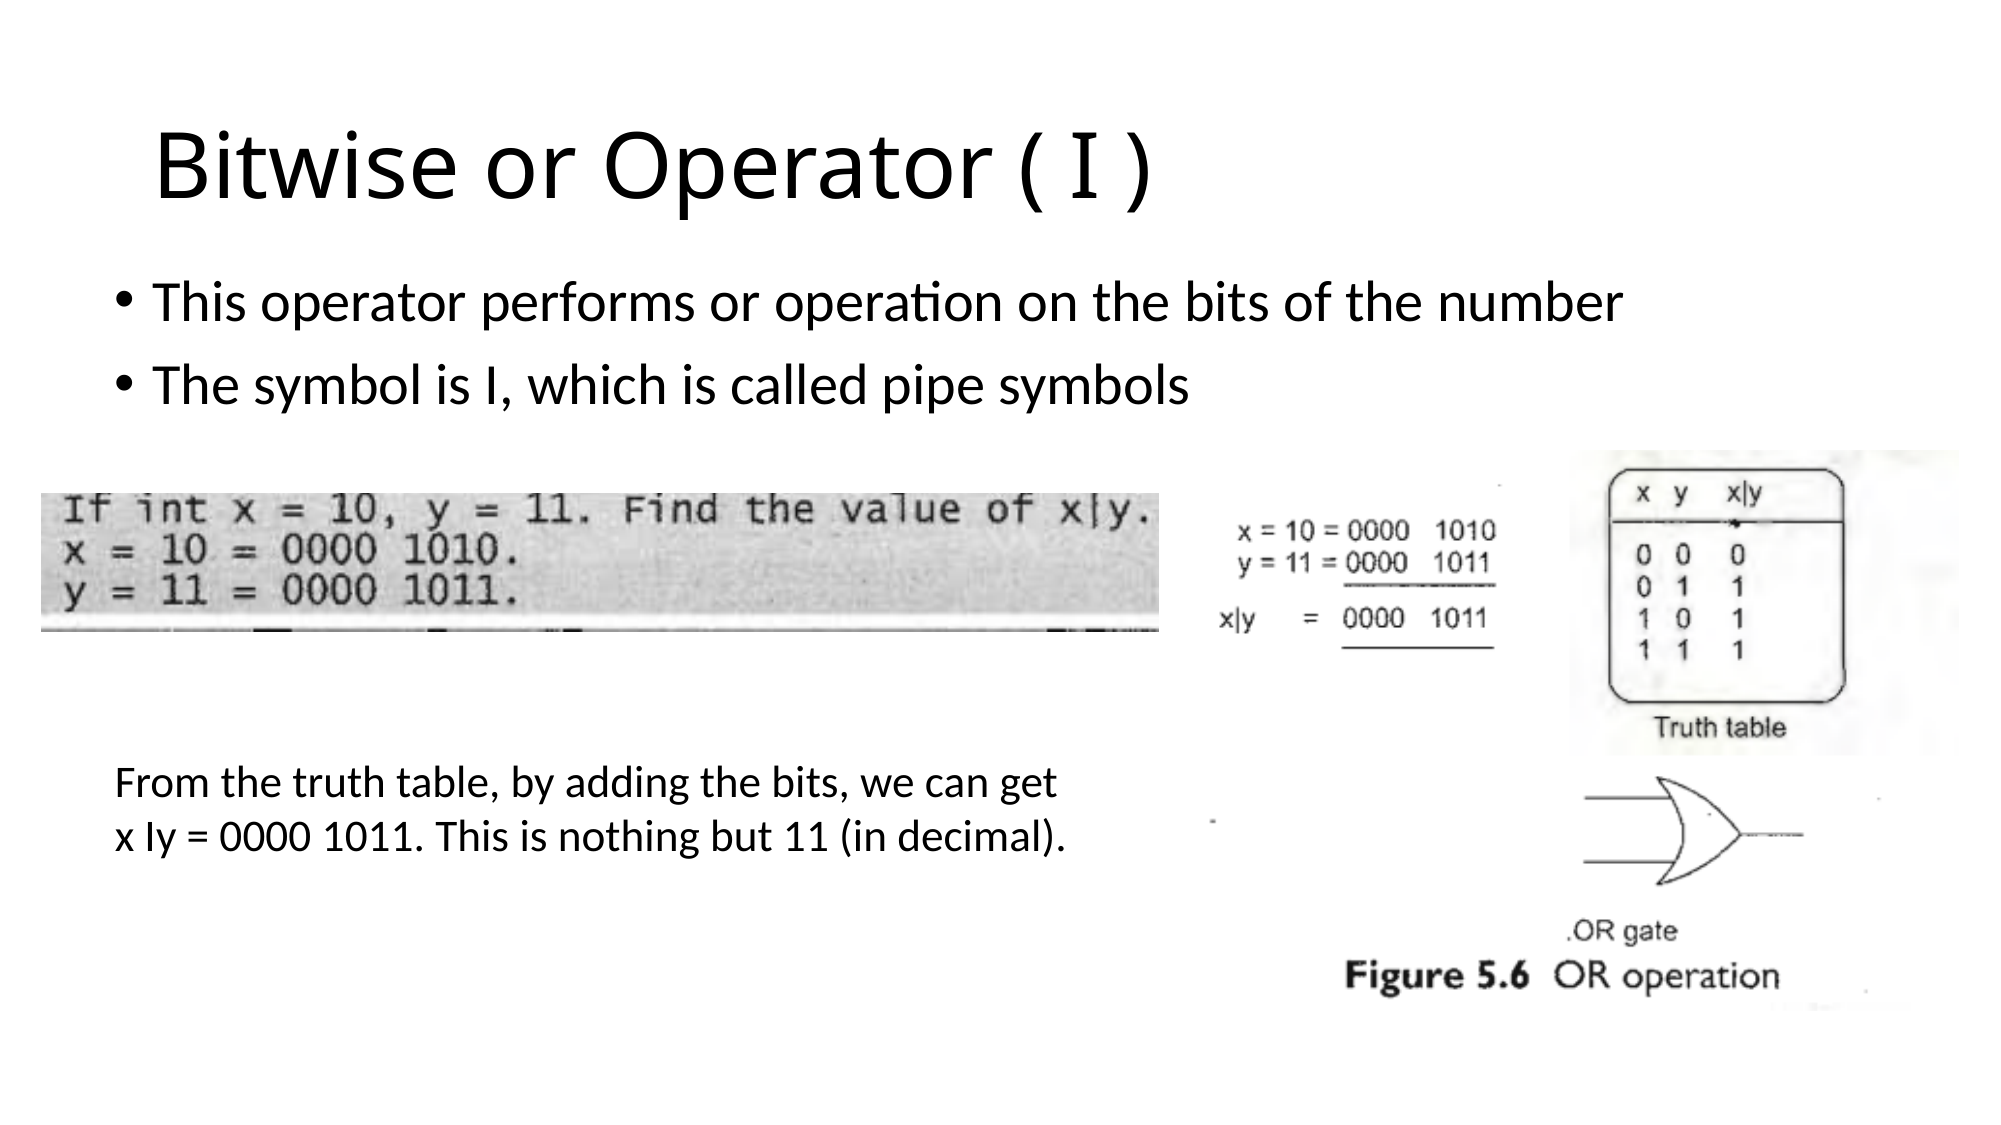

# Bitwise or Operator ( I )
This operator performs or operation on the bits of the number
The symbol is I, which is called pipe symbols
From the truth table, by adding the bits, we can get x Iy = 0000 1011. This is nothing but 11 (in decimal).